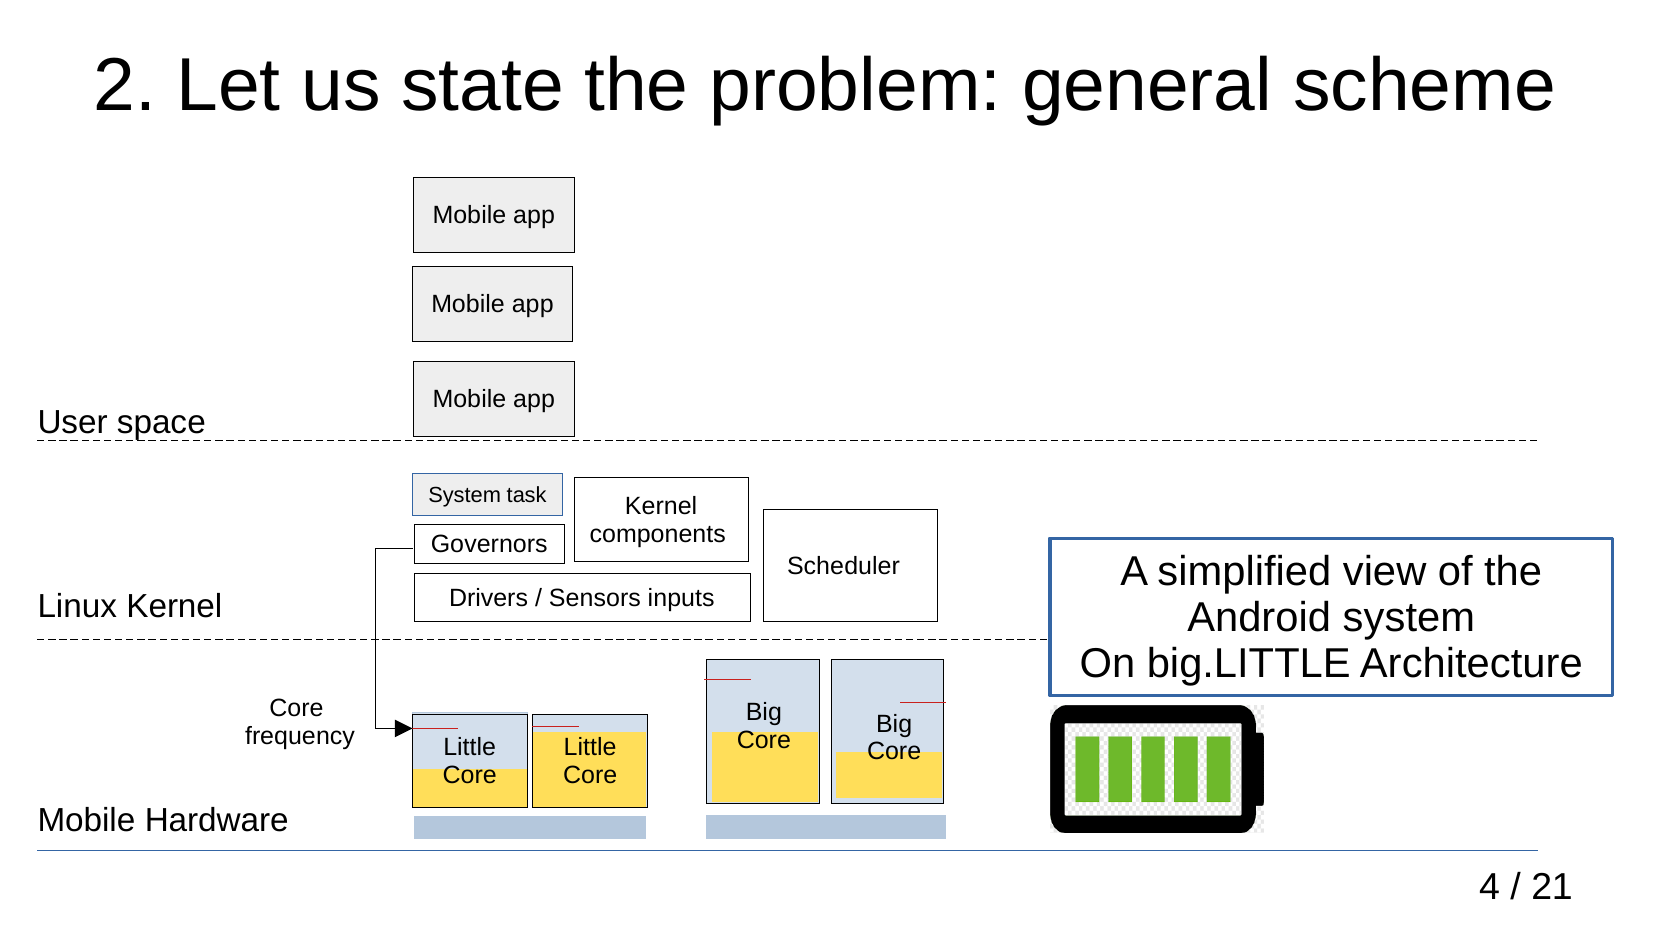

# 2. Let us state the problem: general scheme
Mobile app
Mobile app
Mobile app
User space
System task
Kernel components
Scheduler
Governors
A simplified view of the Android system
A simplified view of the Android system
On big.LITTLE Architecture
Drivers / Sensors inputs
Linux Kernel
Big Core
Big Core
Core
frequency
Little Core
Little Core
Mobile Hardware
4 / 21